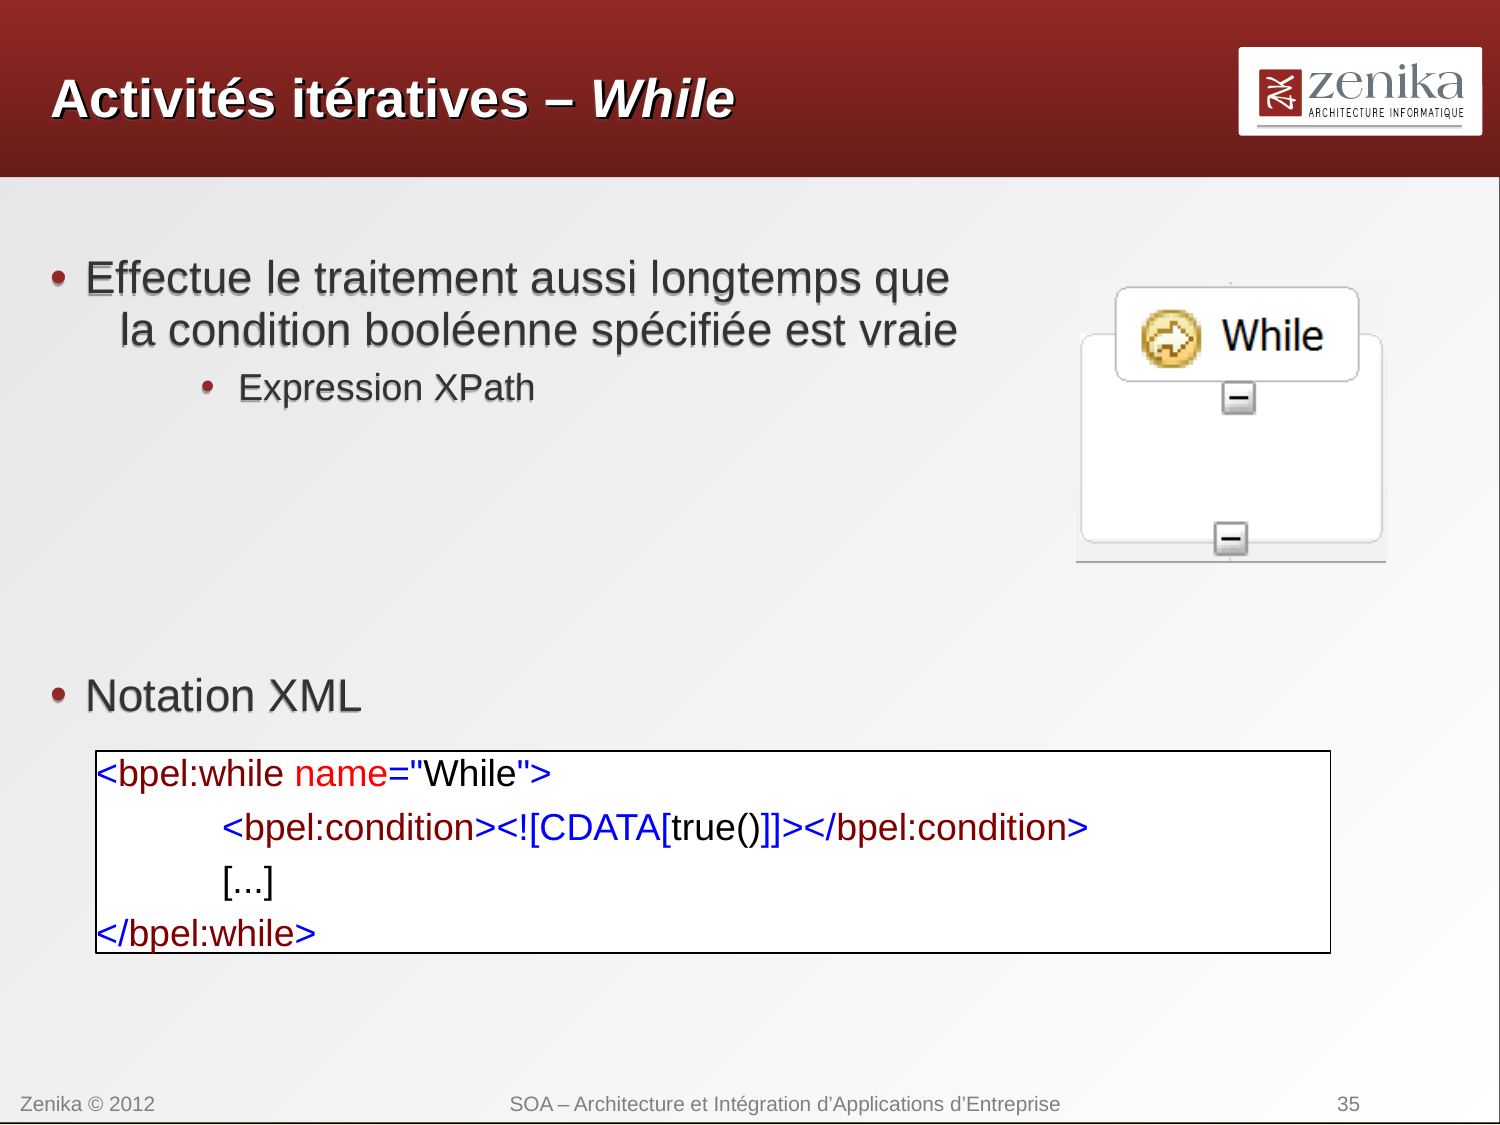

# Activités itératives – While
Effectue le traitement aussi longtemps que la condition booléenne spécifiée est vraie
Expression XPath
Notation XML
<bpel:while name="While">
 <bpel:condition><![CDATA[true()]]></bpel:condition>
 [...]
</bpel:while>